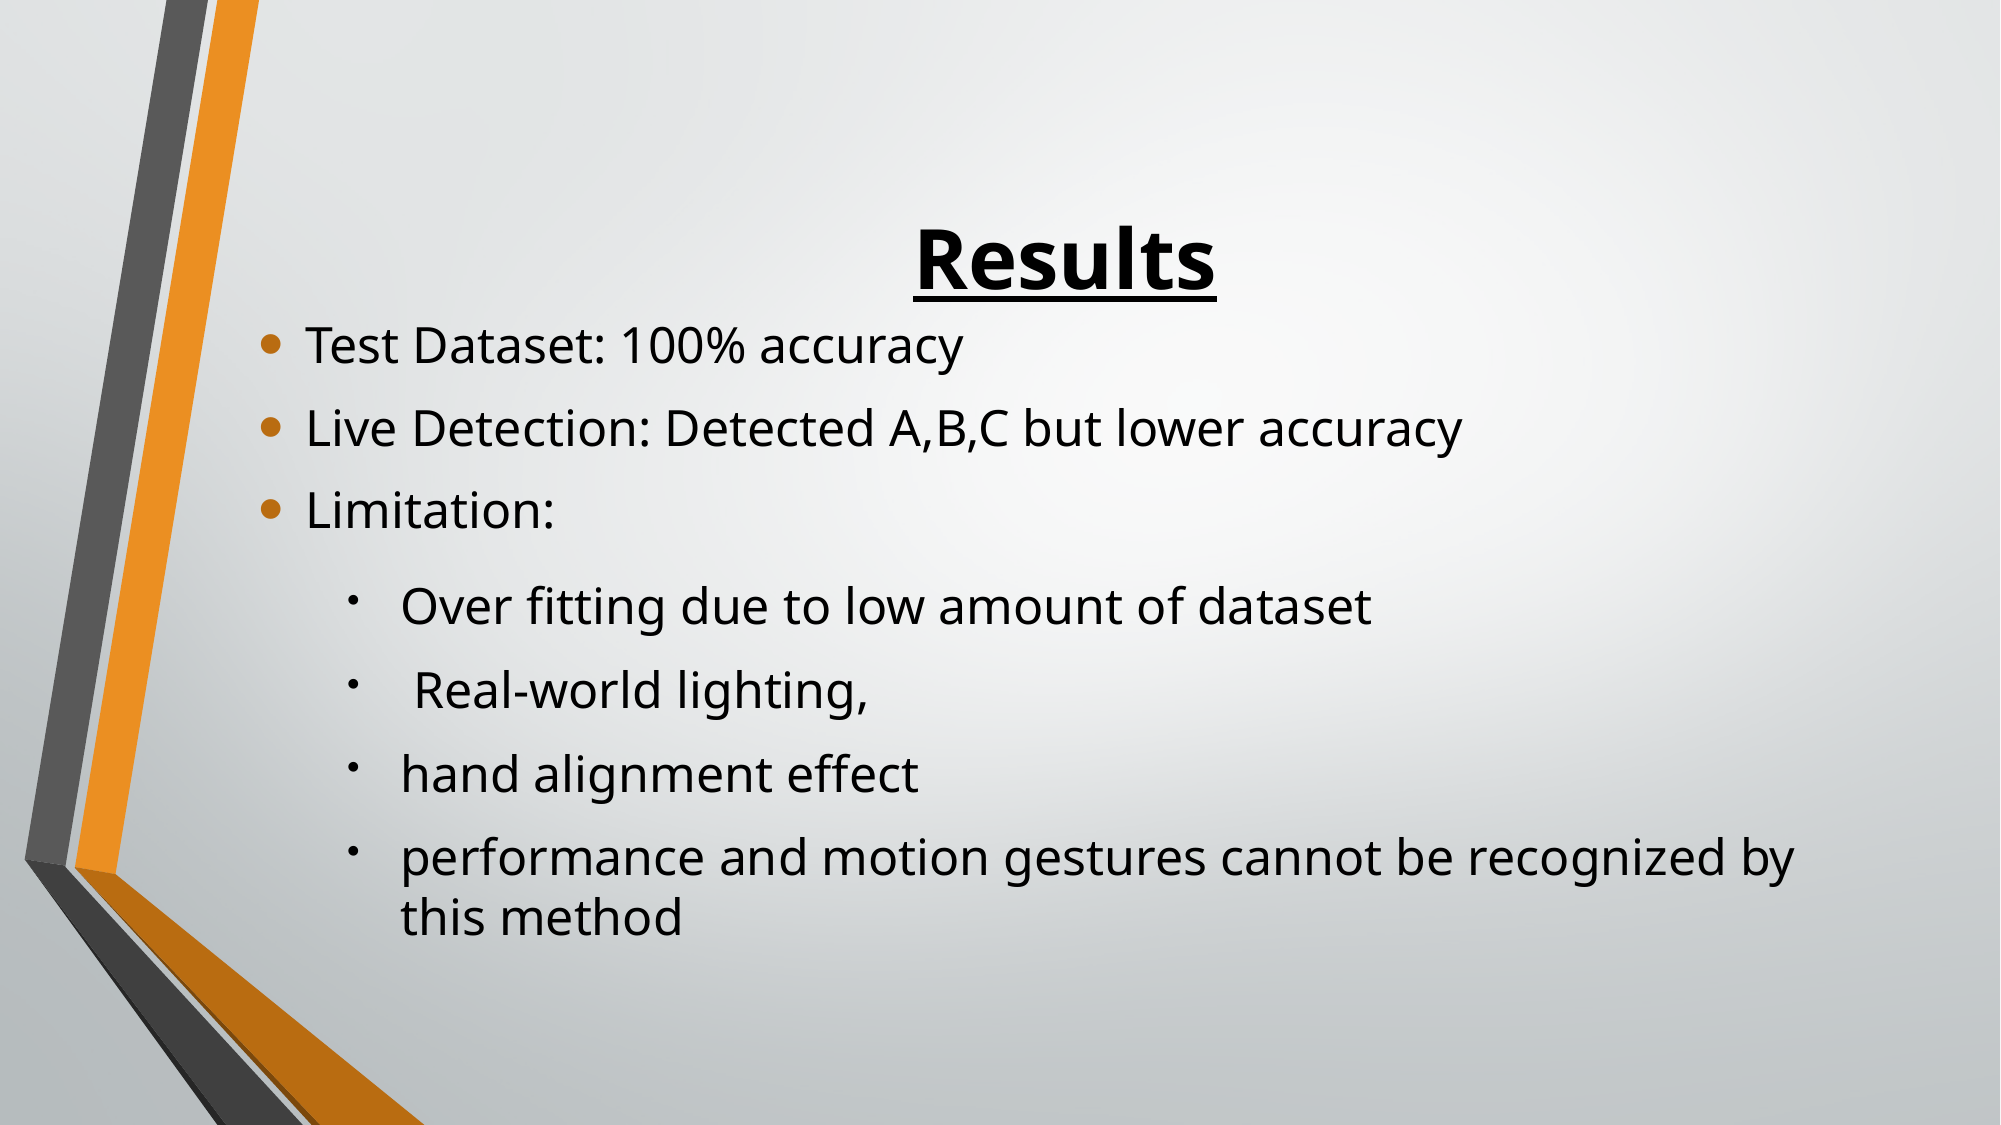

# Results
Test Dataset: 100% accuracy
Live Detection: Detected A,B,C but lower accuracy
Limitation:
Over fitting due to low amount of dataset
 Real-world lighting,
hand alignment effect
performance and motion gestures cannot be recognized by this method